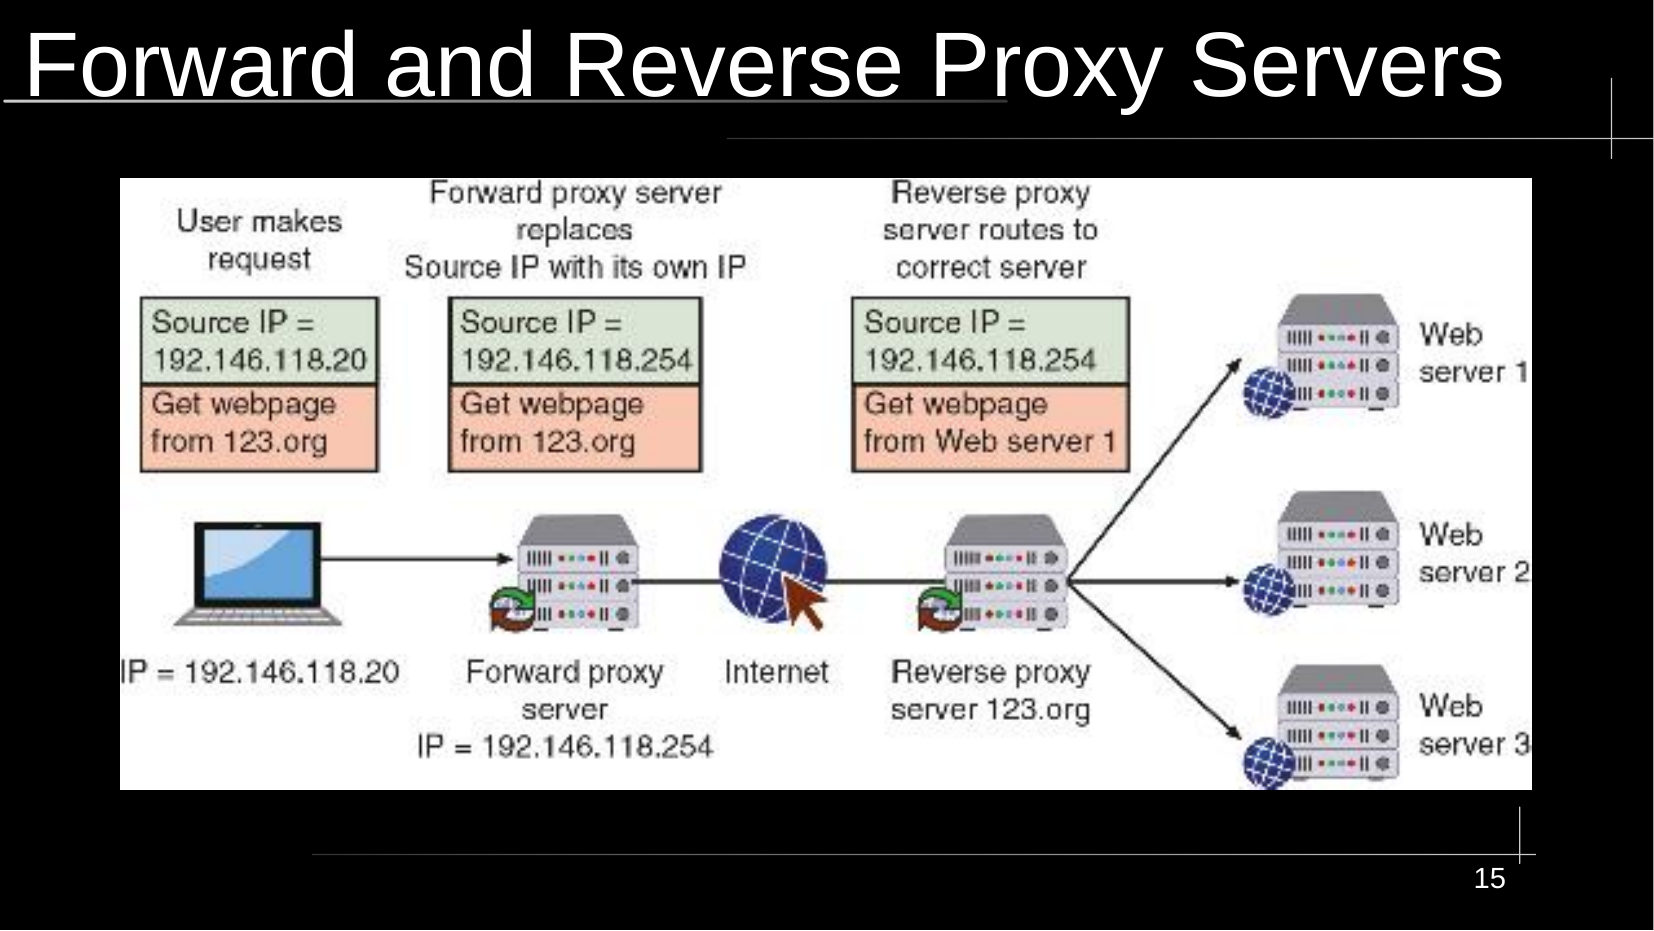

# Forward and Reverse Proxy Servers
15